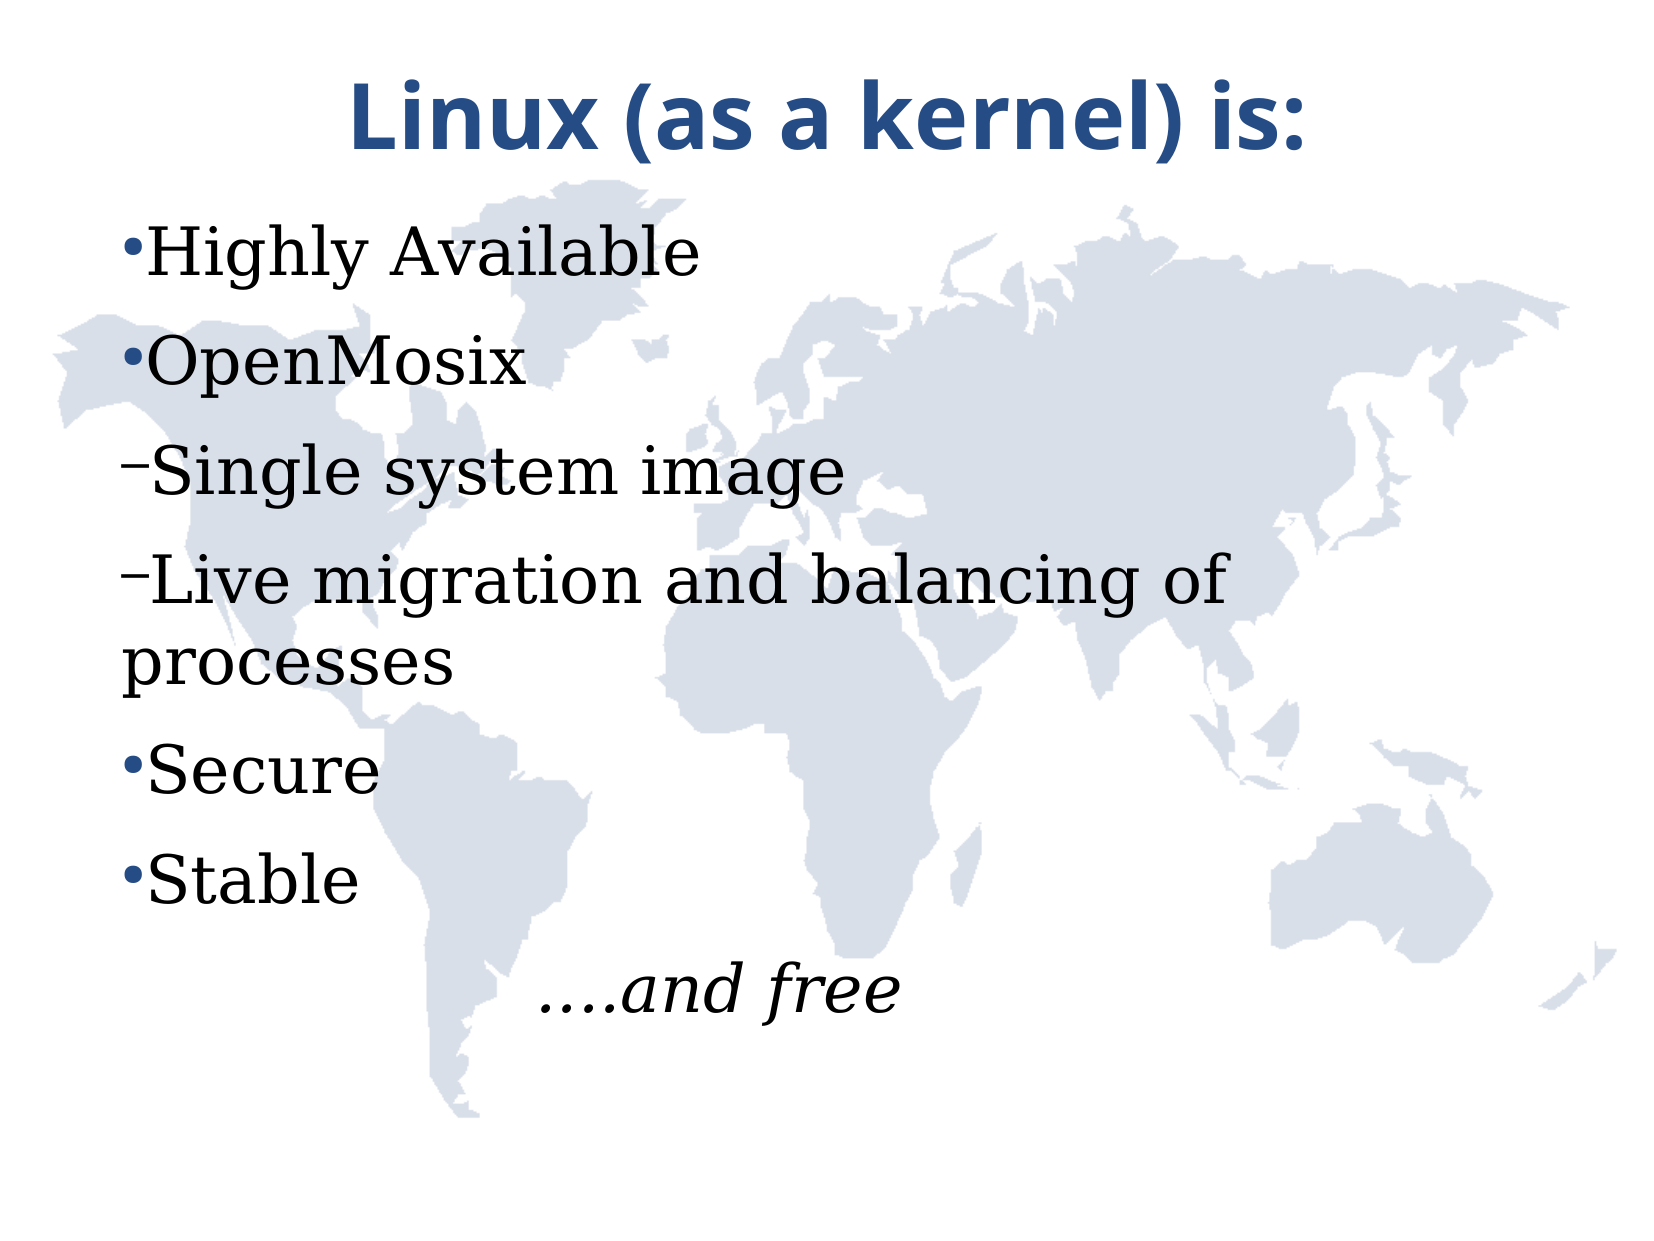

# Linux (as a kernel) is:
Highly Available
OpenMosix
Single system image
Live migration and balancing of processes
Secure
Stable
....and free